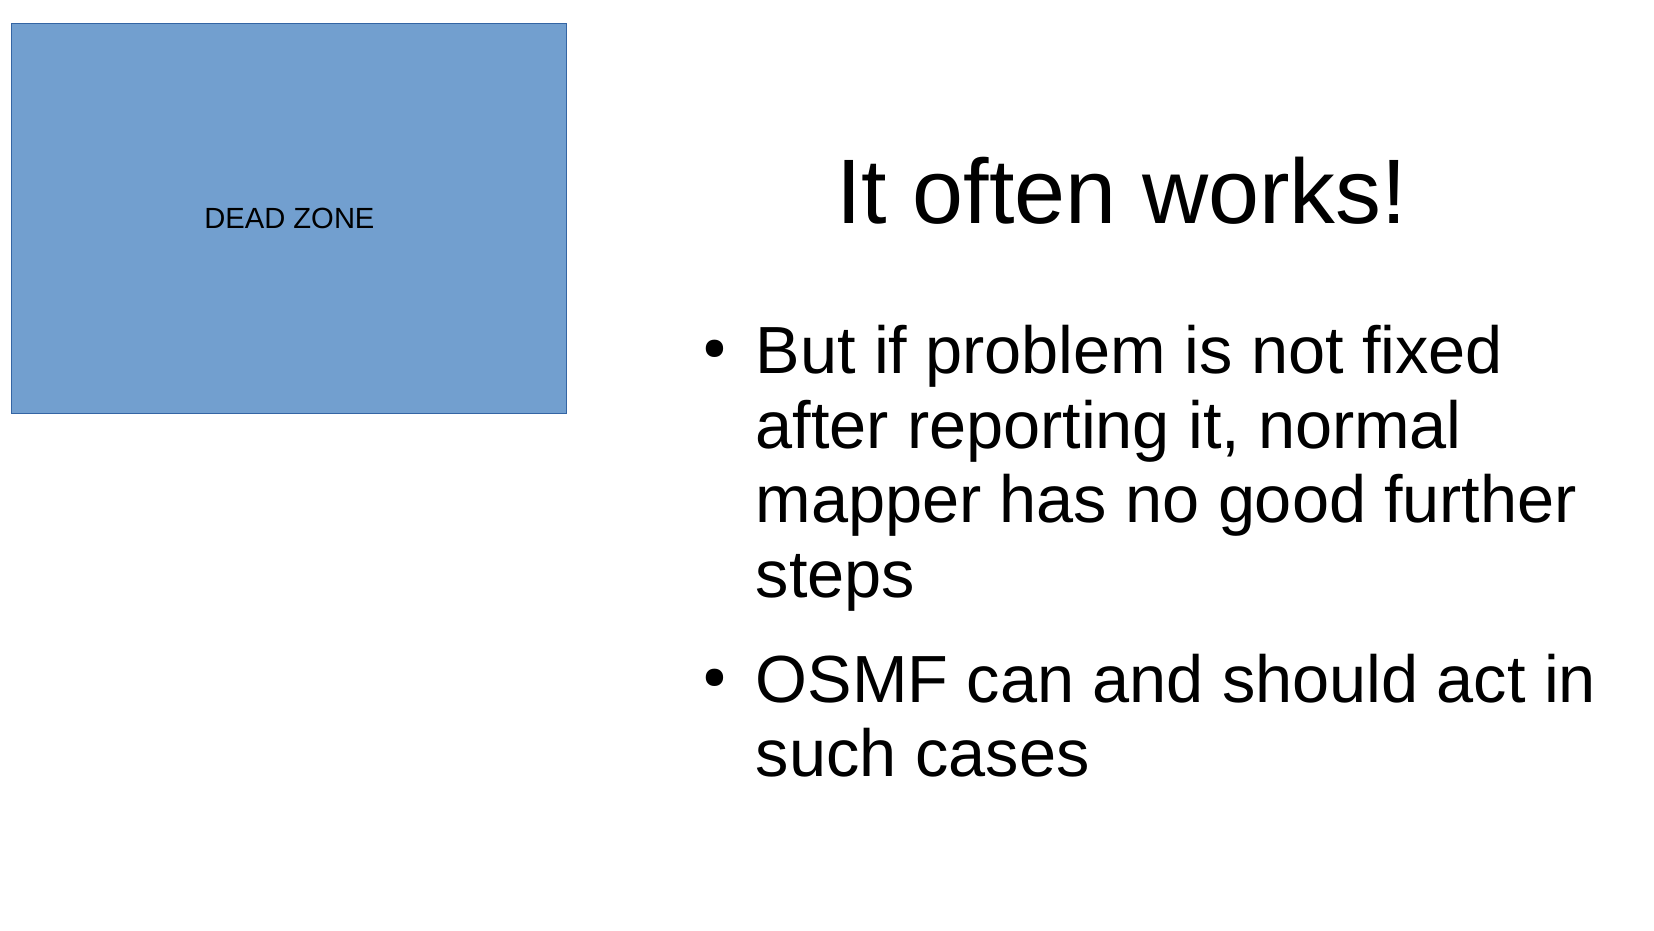

# It often works!
But if problem is not fixed after reporting it, normal mapper has no good further steps
OSMF can and should act in such cases